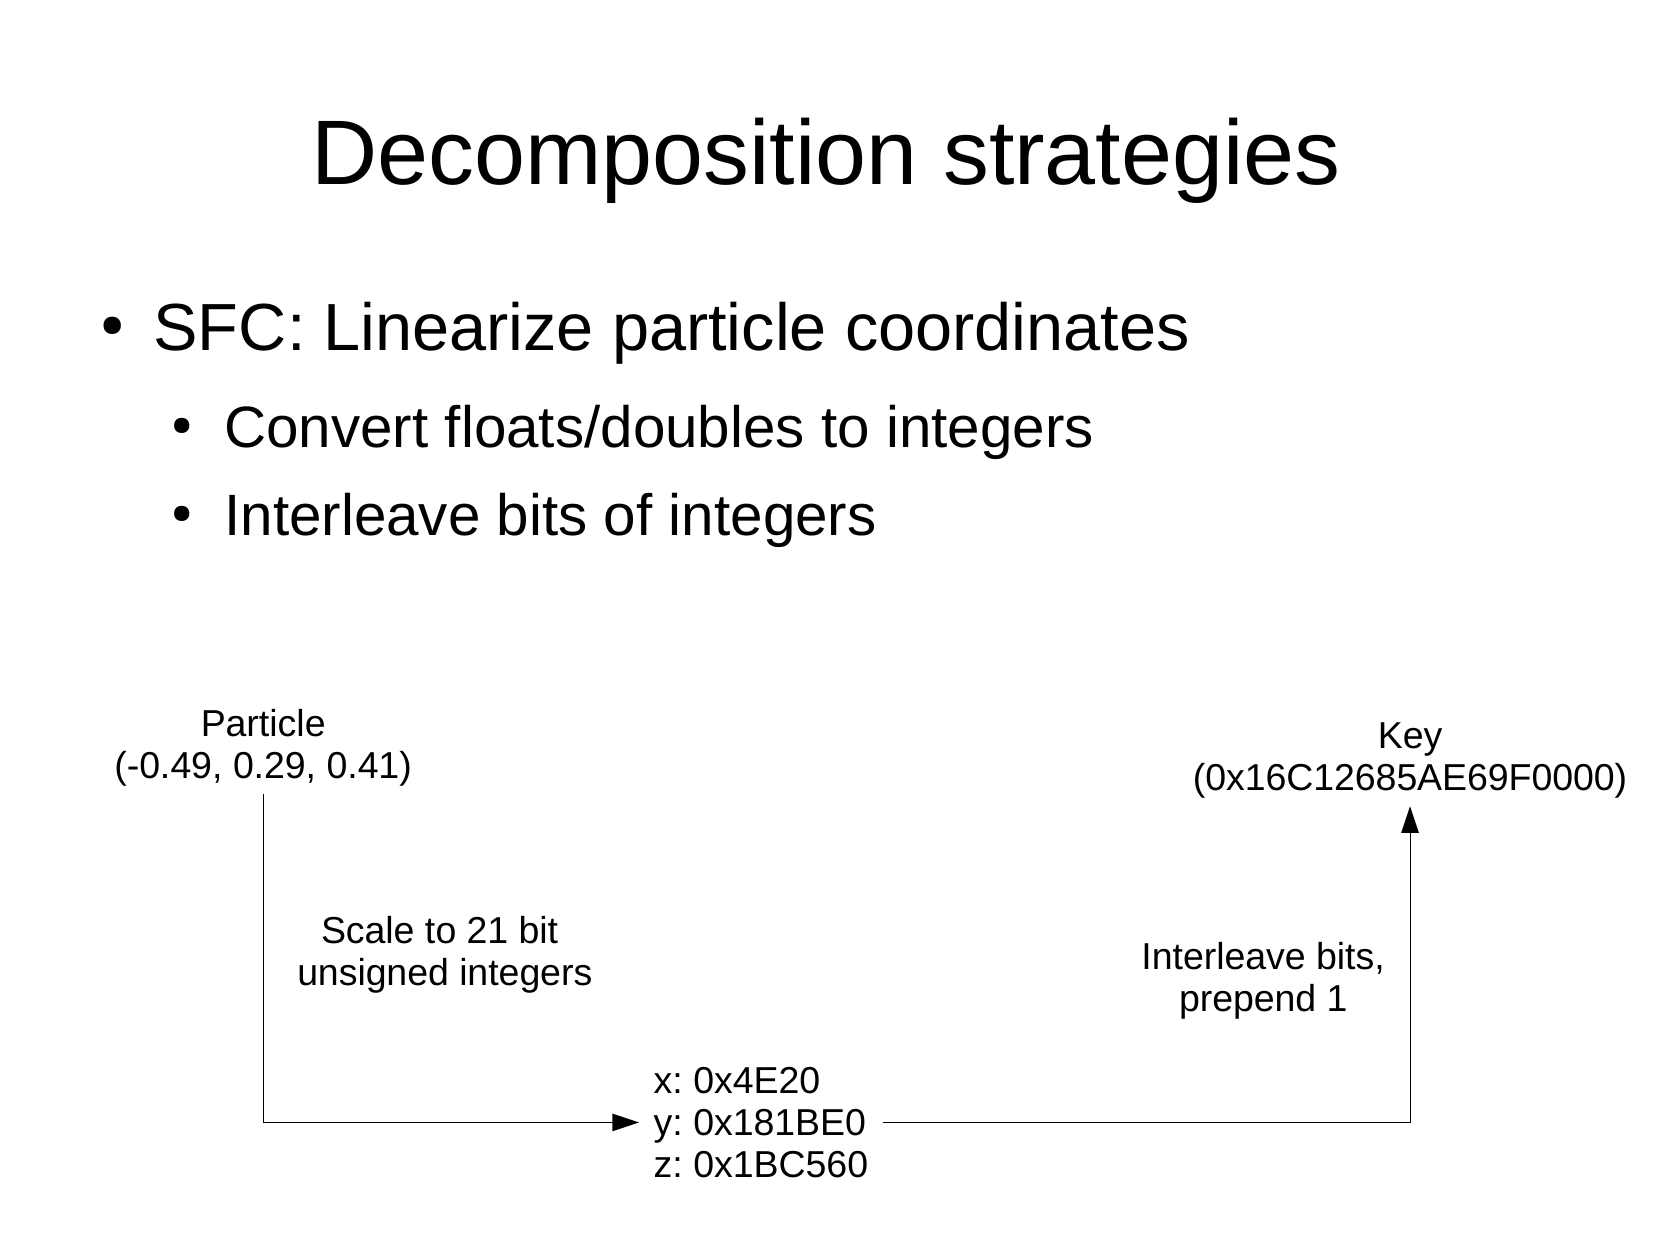

# Decomposition strategies
SFC: Linearize particle coordinates
Convert floats/doubles to integers
Interleave bits of integers
Particle
(-0.49, 0.29, 0.41)
Key
(0x16C12685AE69F0000)
Scale to 21 bit
unsigned integers
Interleave bits,
prepend 1
x: 0x4E20
y: 0x181BE0
z: 0x1BC560